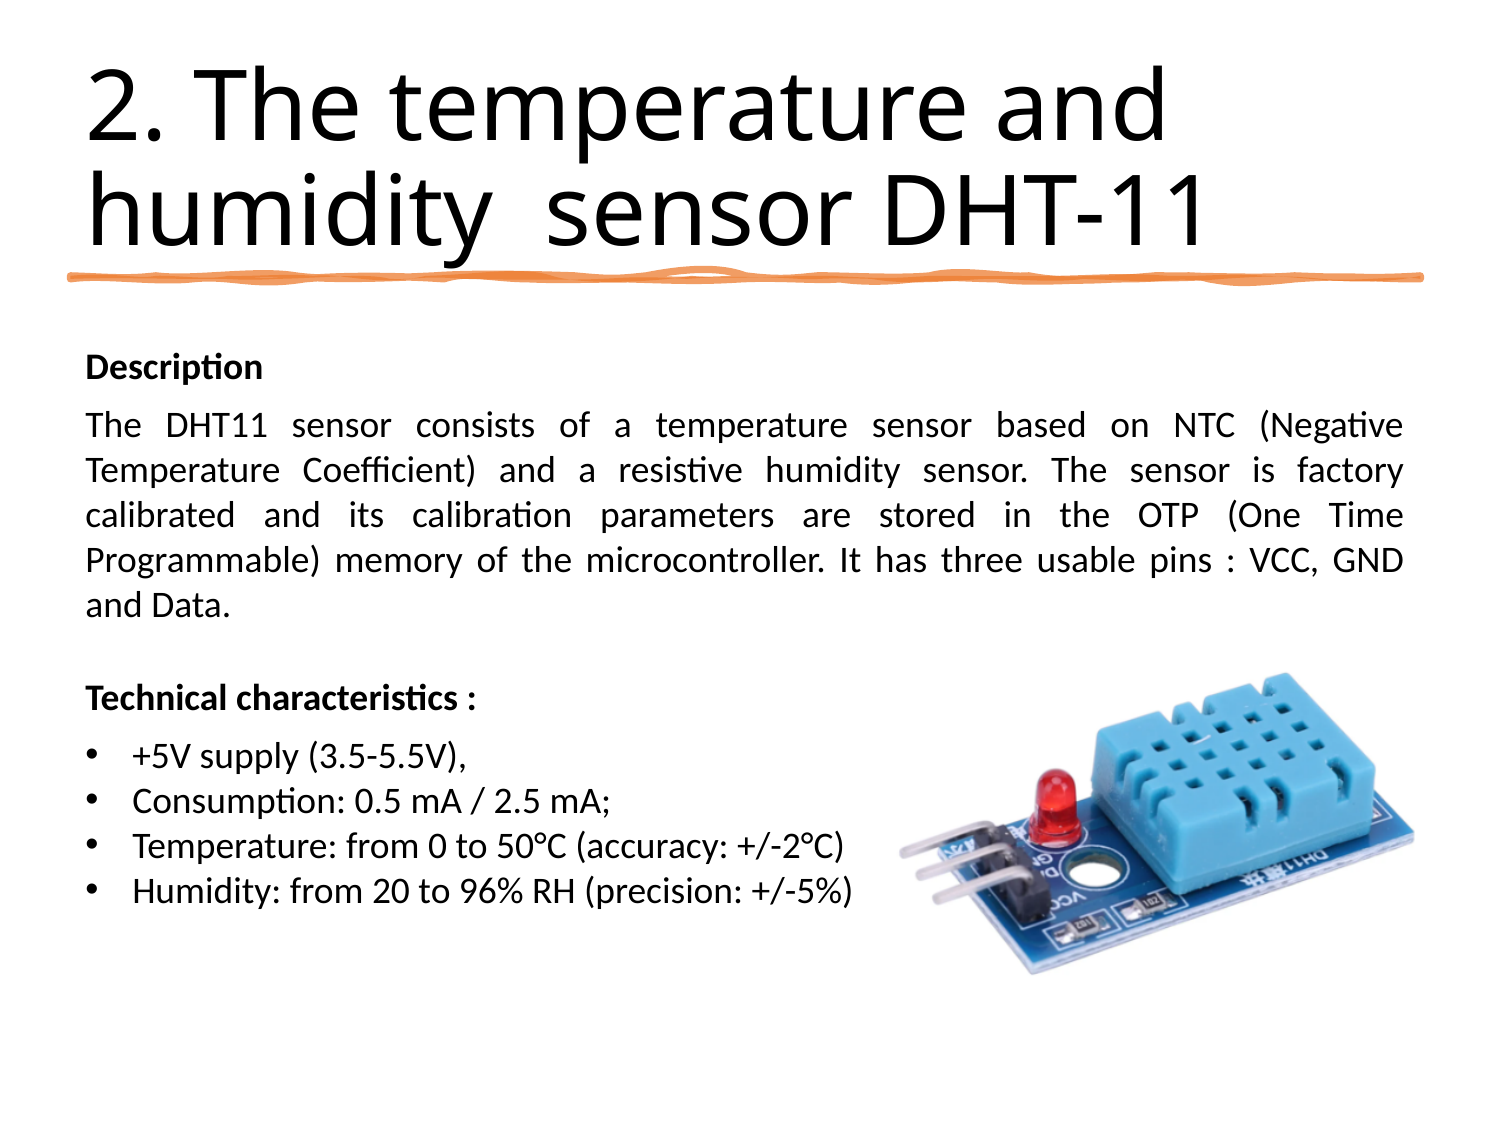

# 2. The temperature and humidity sensor DHT-11
Description
The DHT11 sensor consists of a temperature sensor based on NTC (Negative Temperature Coefficient) and a resistive humidity sensor. The sensor is factory calibrated and its calibration parameters are stored in the OTP (One Time Programmable) memory of the microcontroller. It has three usable pins : VCC, GND and Data.
Technical characteristics :
+5V supply (3.5-5.5V),
Consumption: 0.5 mA / 2.5 mA;
Temperature: from 0 to 50°C (accuracy: +/-2°C)
Humidity: from 20 to 96% RH (precision: +/-5%)